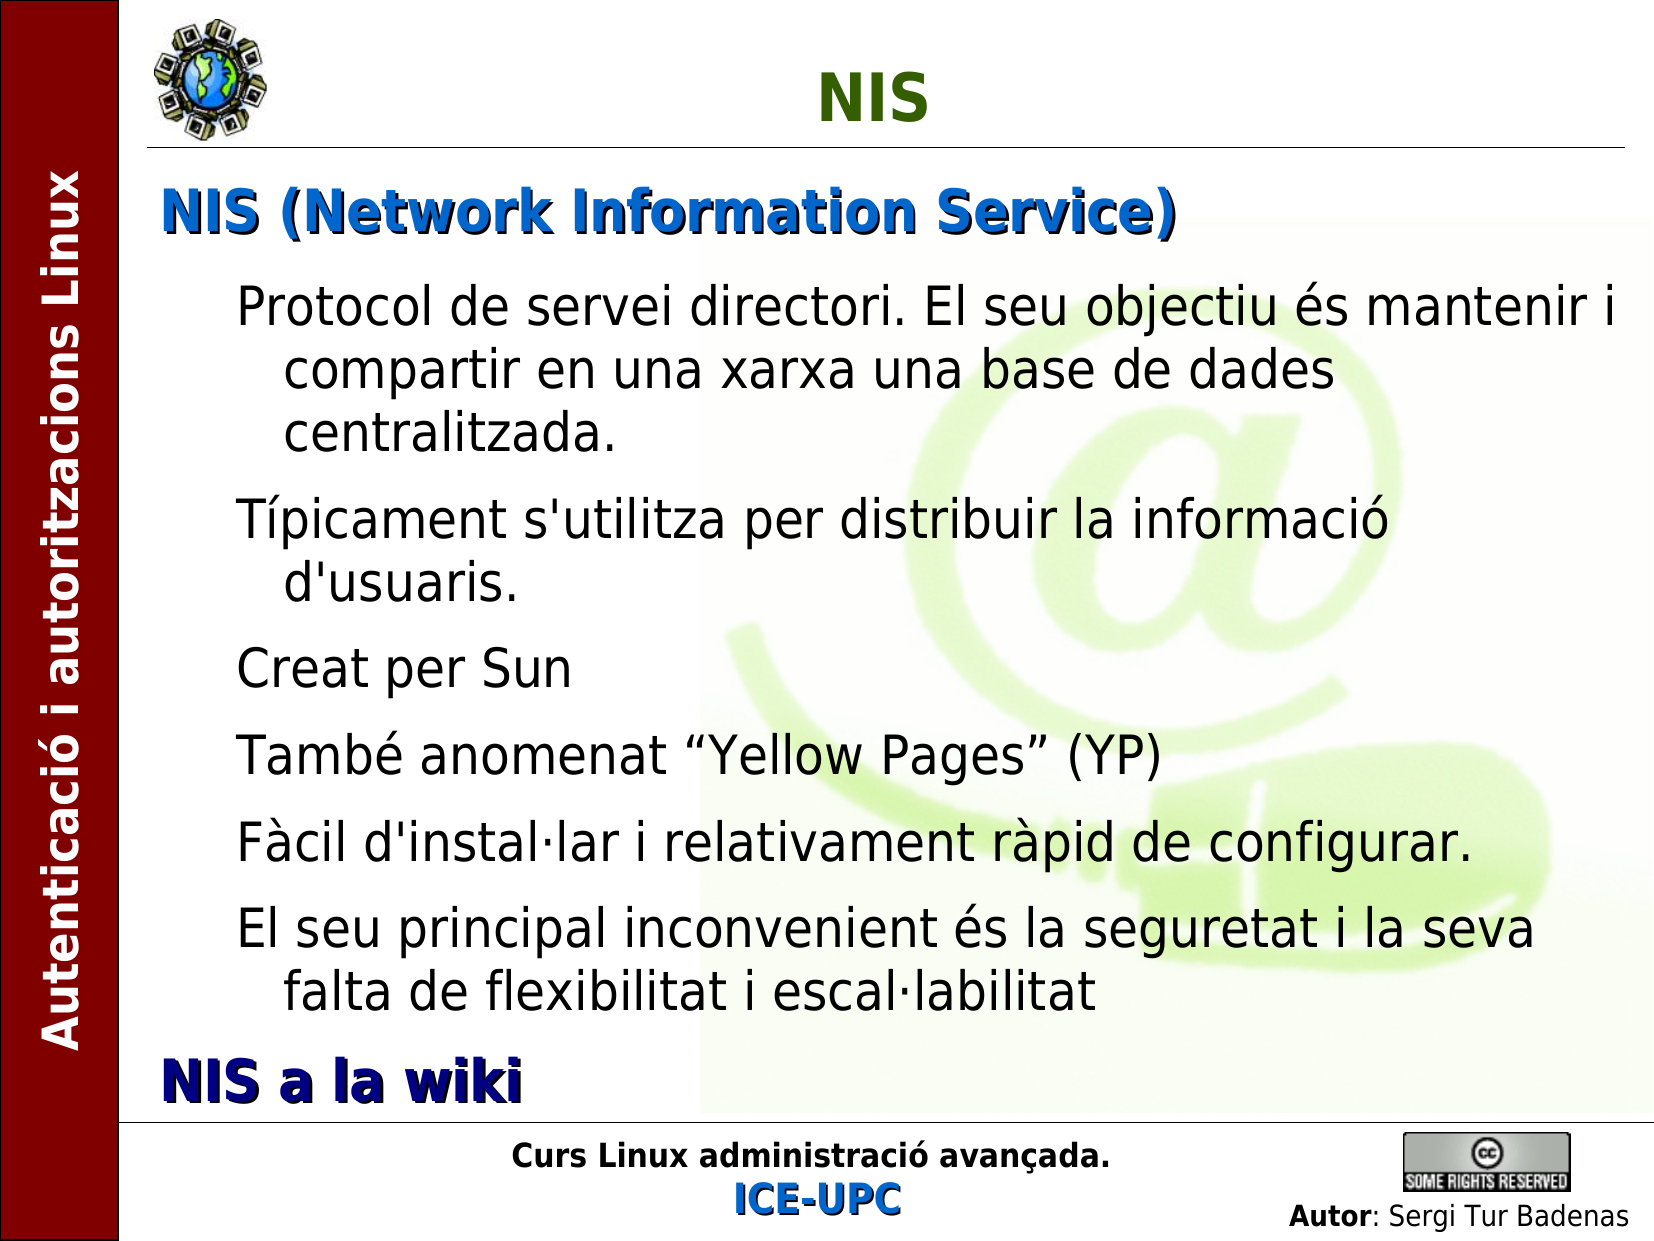

# NIS
NIS (Network Information Service)
Protocol de servei directori. El seu objectiu és mantenir i compartir en una xarxa una base de dades centralitzada.
Típicament s'utilitza per distribuir la informació d'usuaris.
Creat per Sun
També anomenat “Yellow Pages” (YP)
Fàcil d'instal·lar i relativament ràpid de configurar.
El seu principal inconvenient és la seguretat i la seva falta de flexibilitat i escal·labilitat
NIS a la wiki